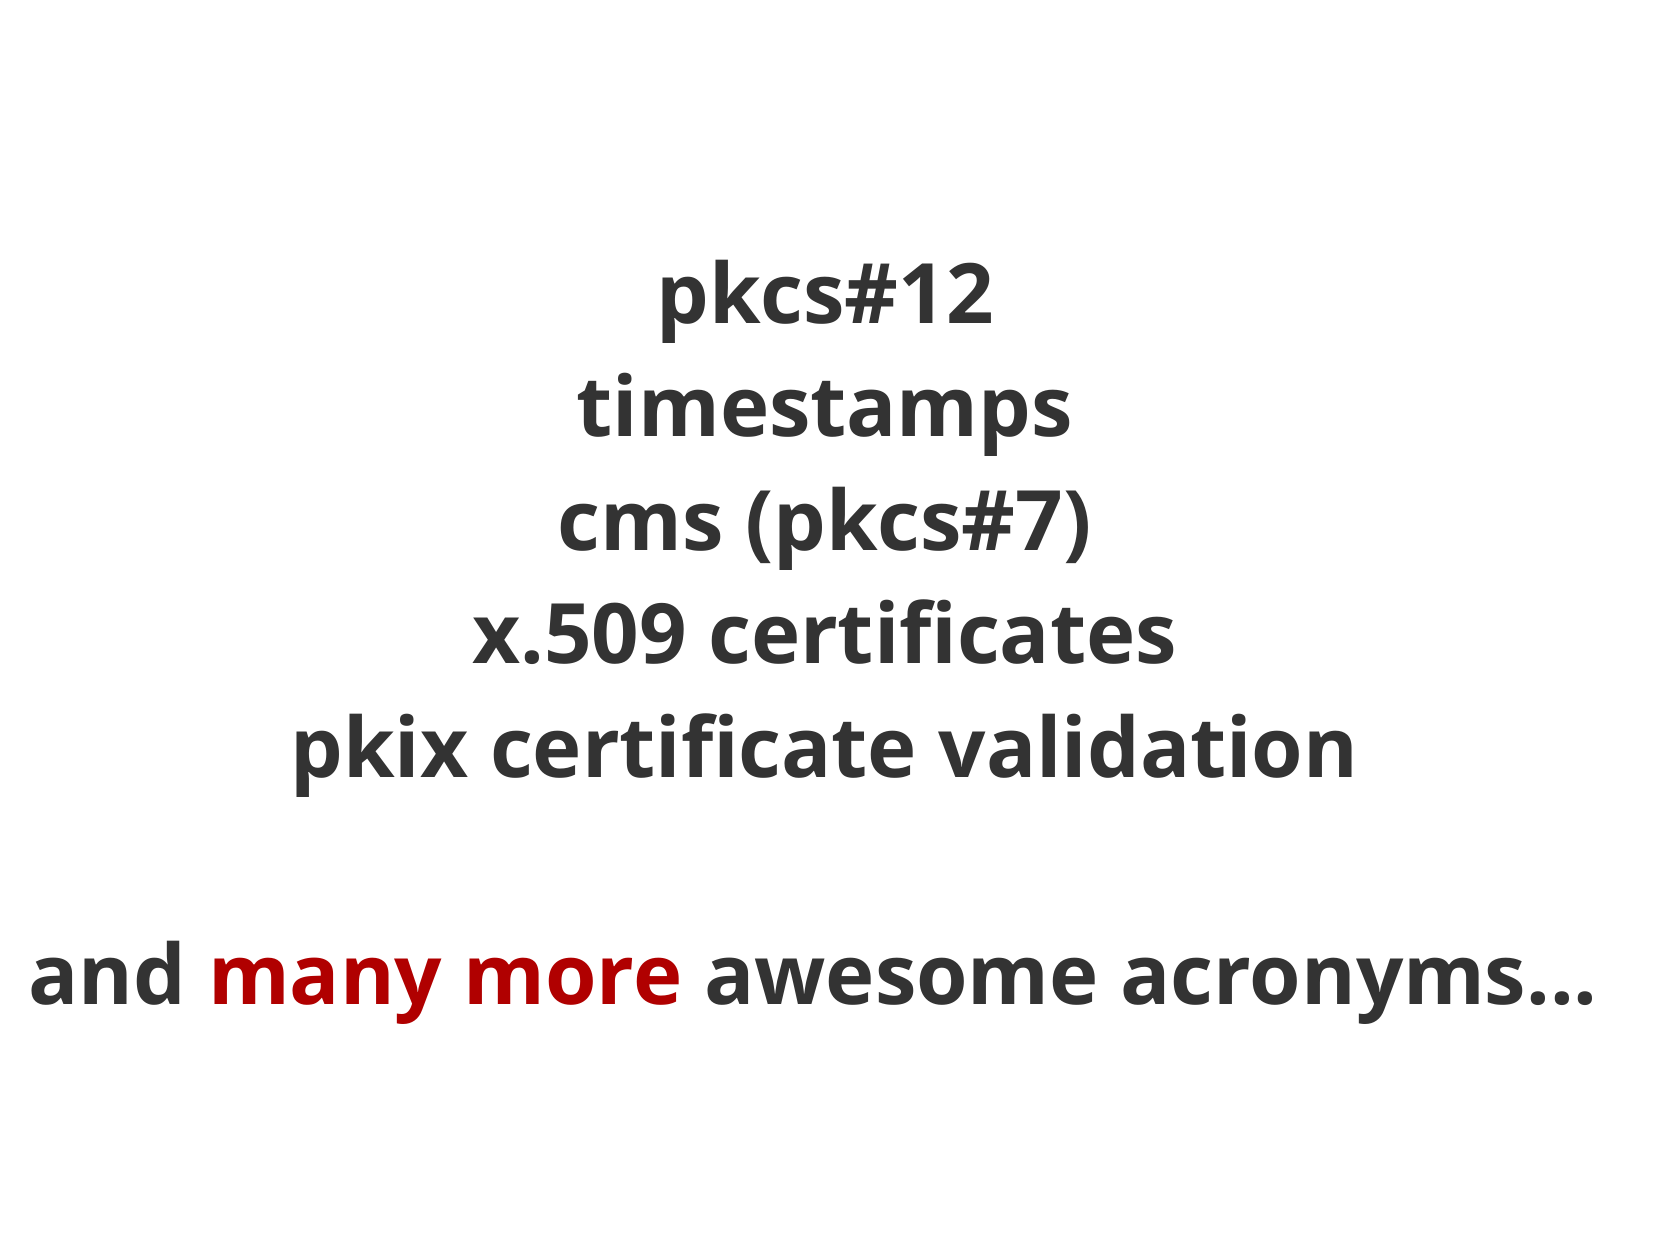

#
pkcs#12
timestamps
cms (pkcs#7)
x.509 certificates
pkix certificate validation
and many more awesome acronyms...